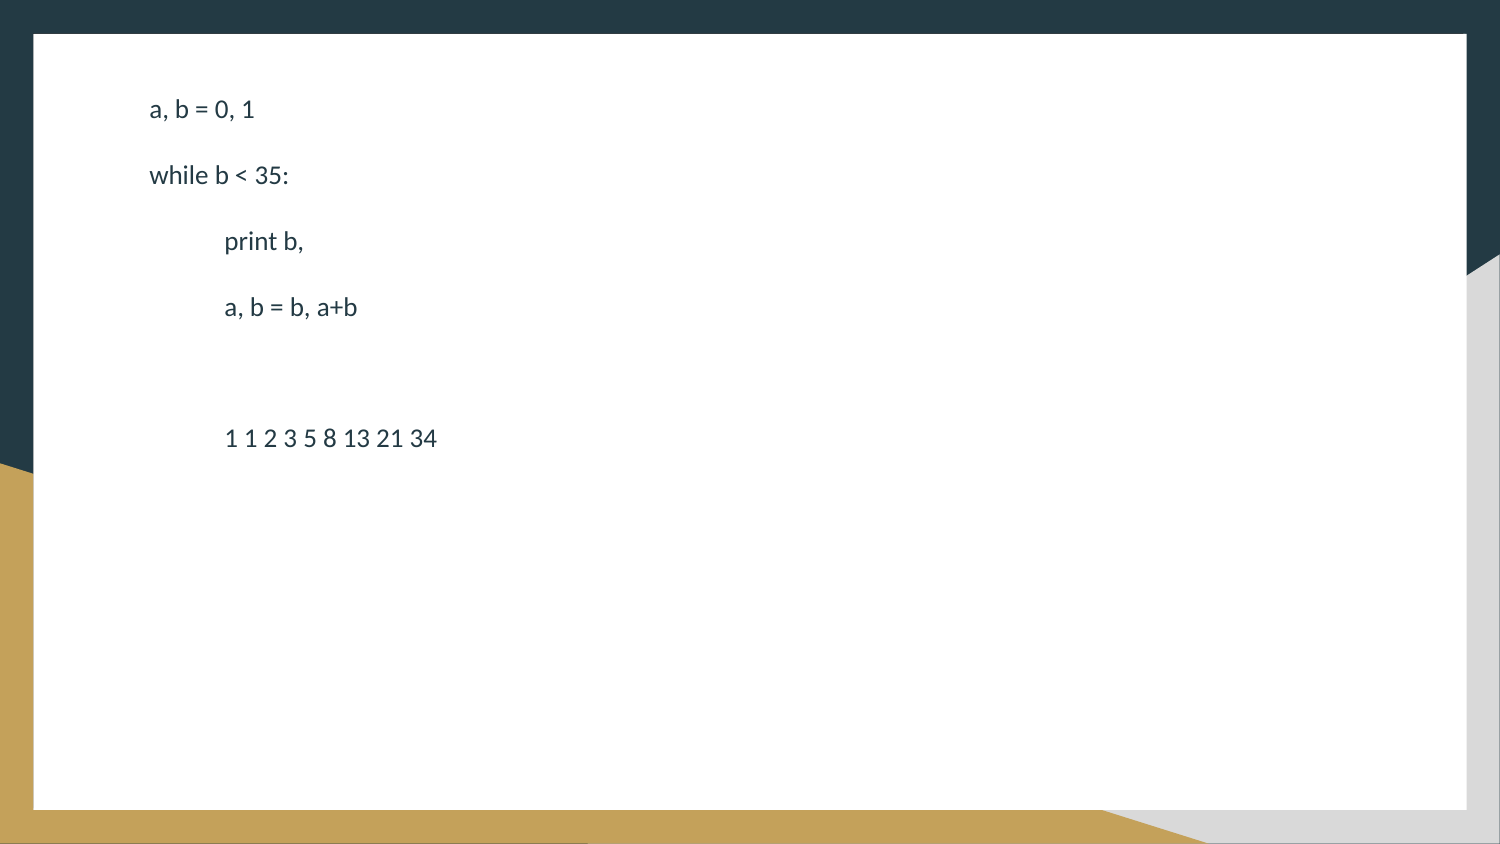

# a, b = 0, 1
while b < 35:
print b,
a, b = b, a+b
1 1 2 3 5 8 13 21 34